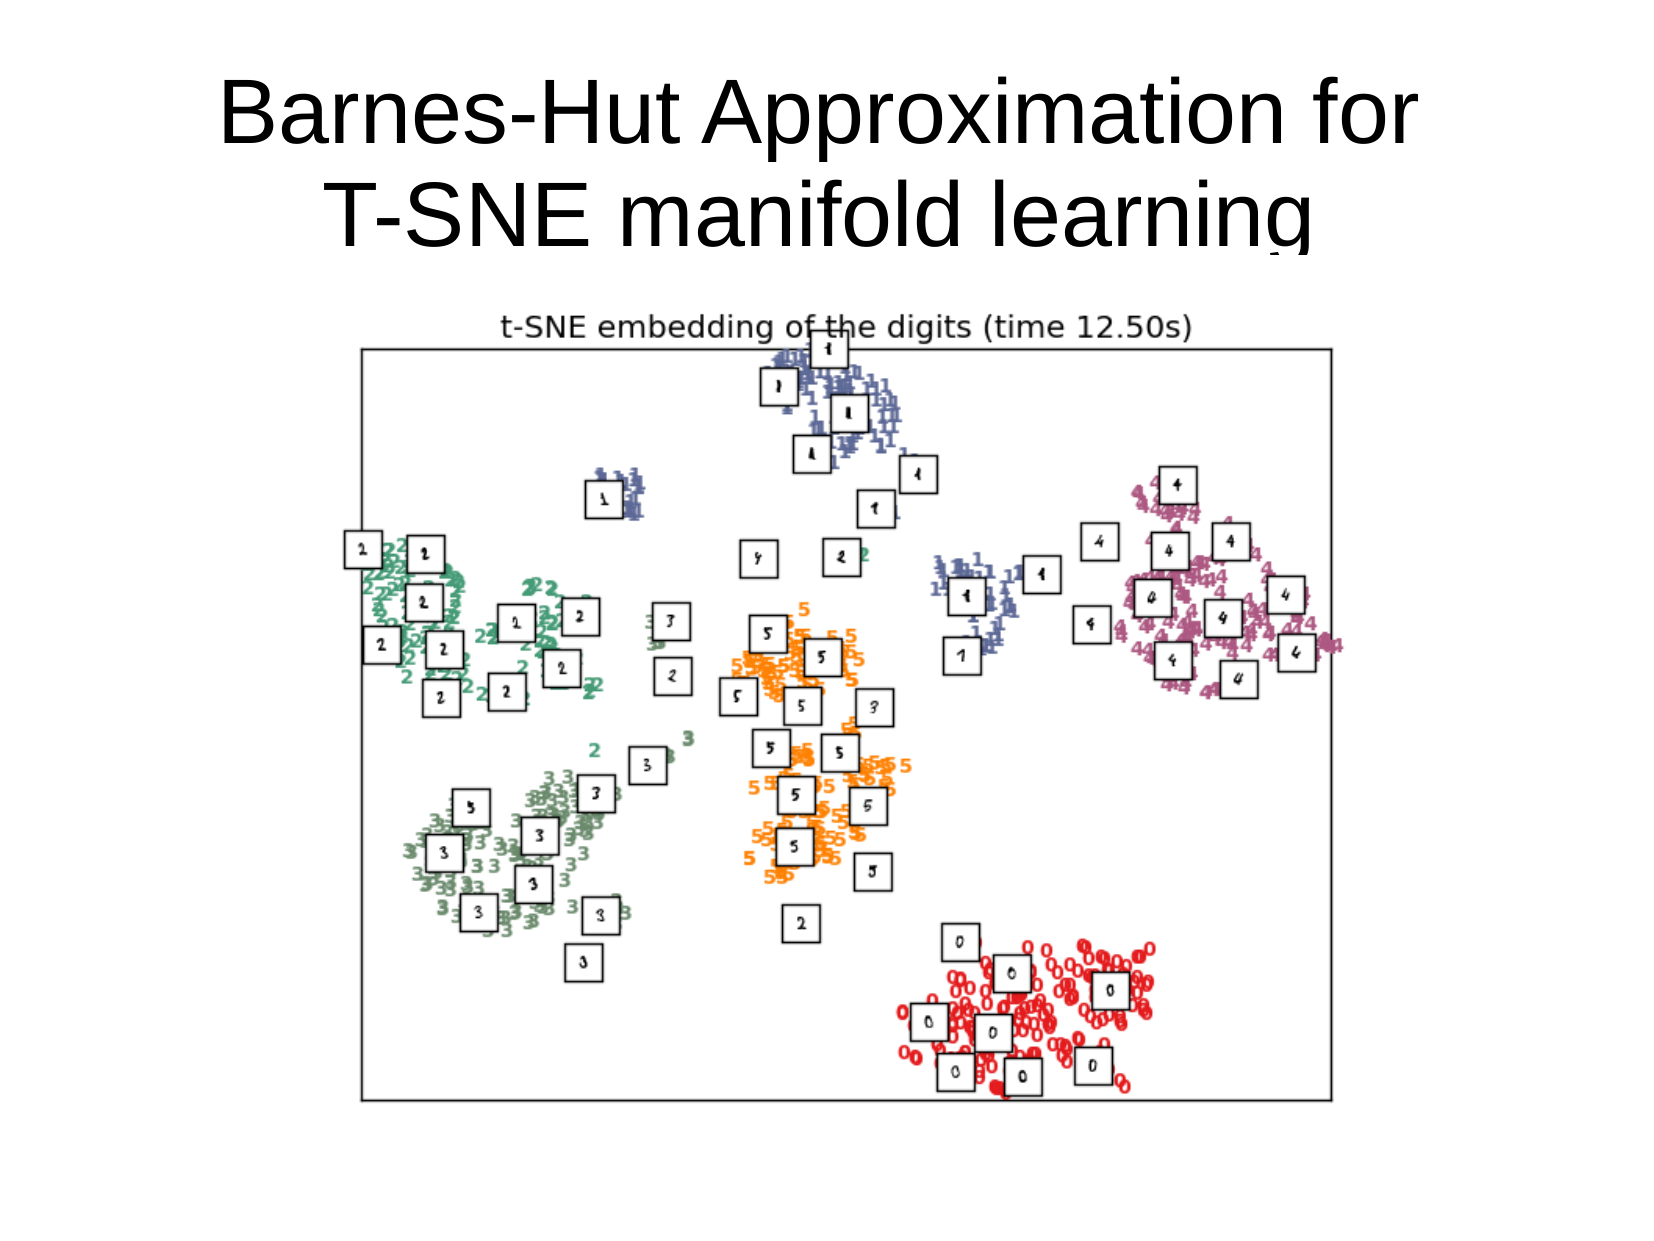

# Barnes-Hut Approximation for T-SNE manifold learning